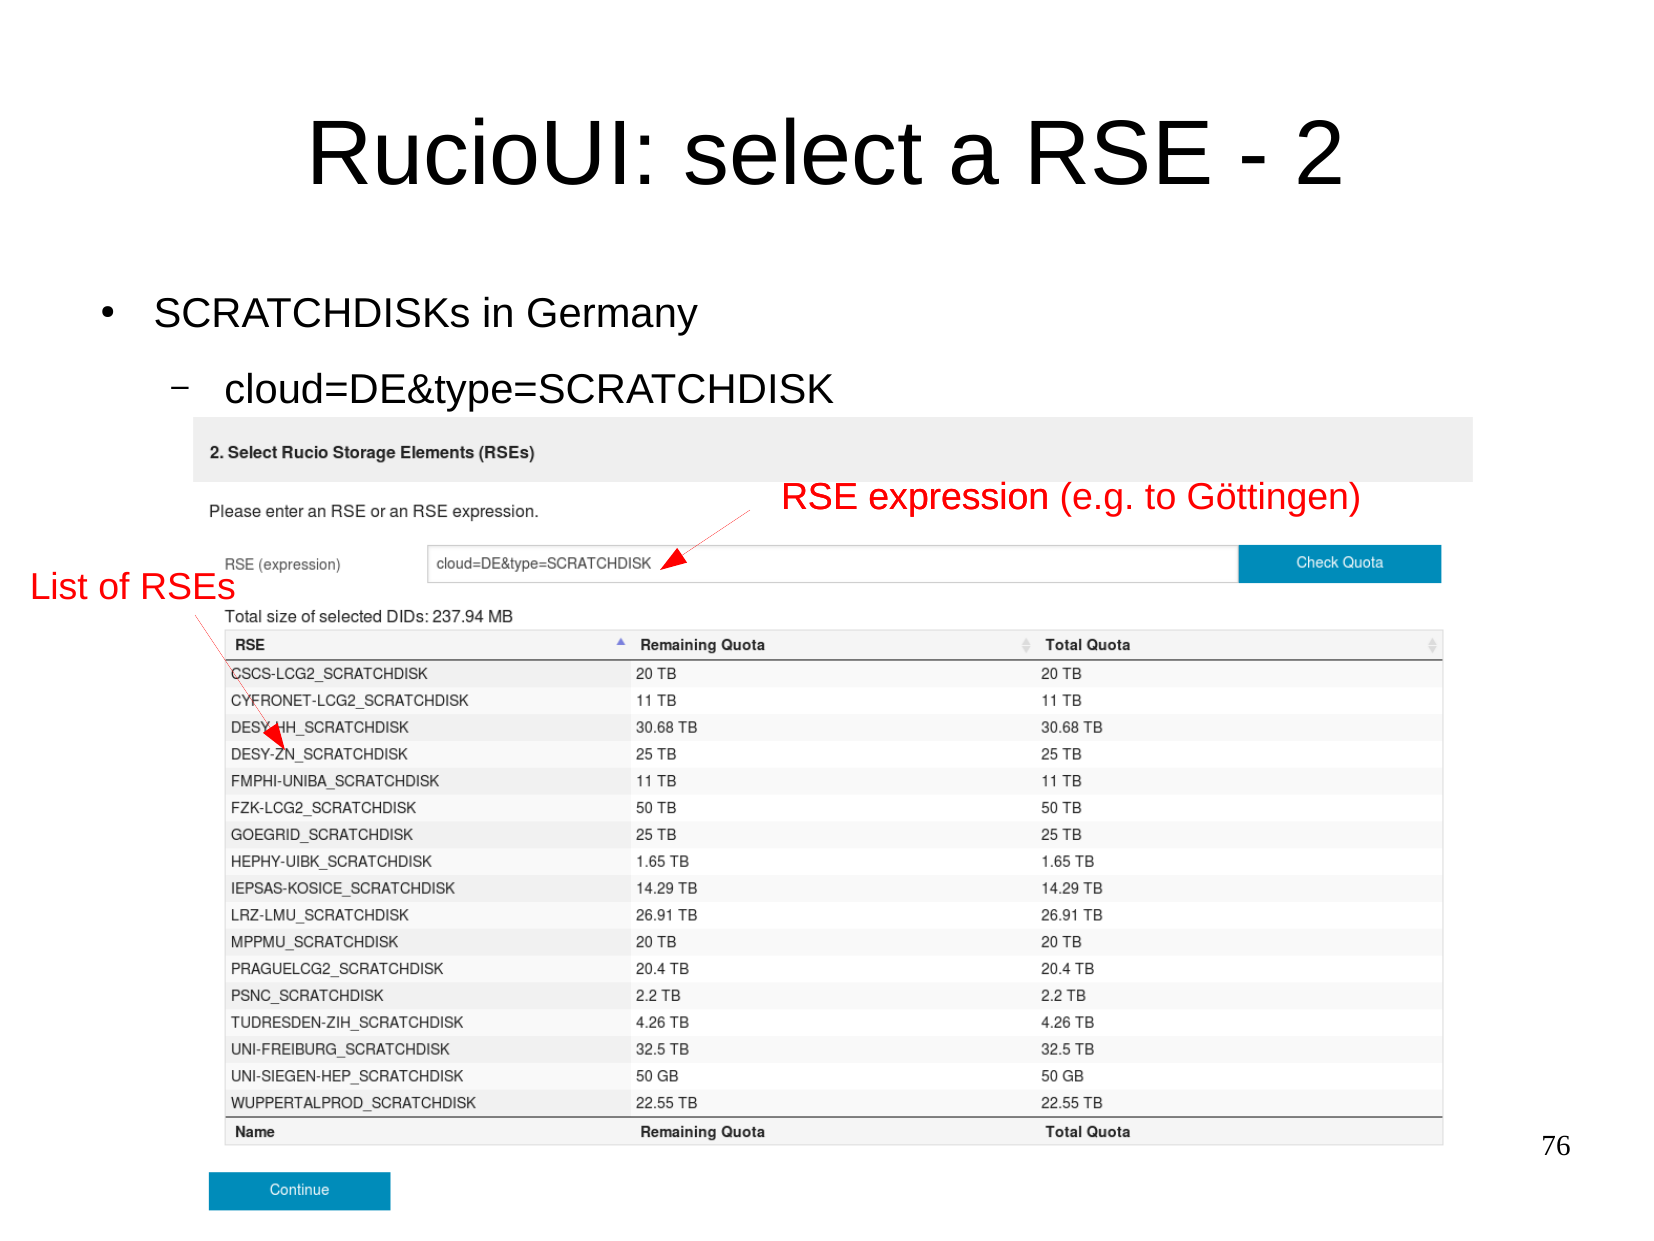

# RucioUI: select a RSE - 2
SCRATCHDISKs in Germany
cloud=DE&type=SCRATCHDISK
RSE expression
RSE expression (e.g. to Göttingen)
List of RSEs
Data Science Summer School 2017
76